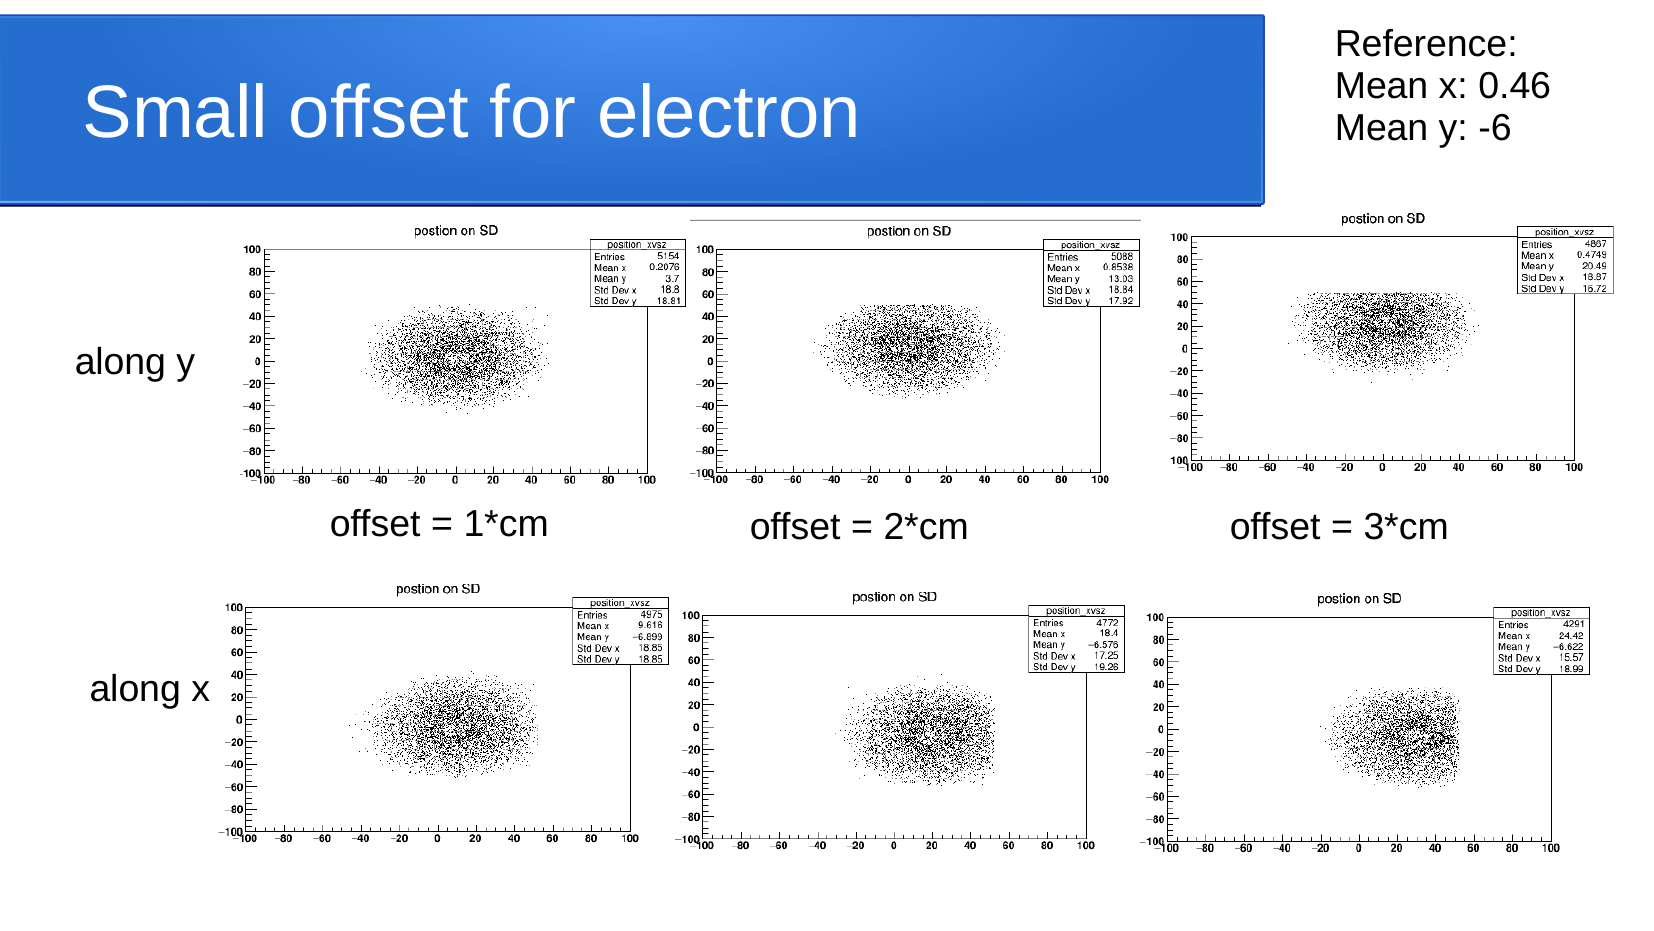

Reference:
Mean x: 0.46
Mean y: -6
# Small offset for electron
along y
offset = 1*cm
offset = 2*cm
offset = 3*cm
along x